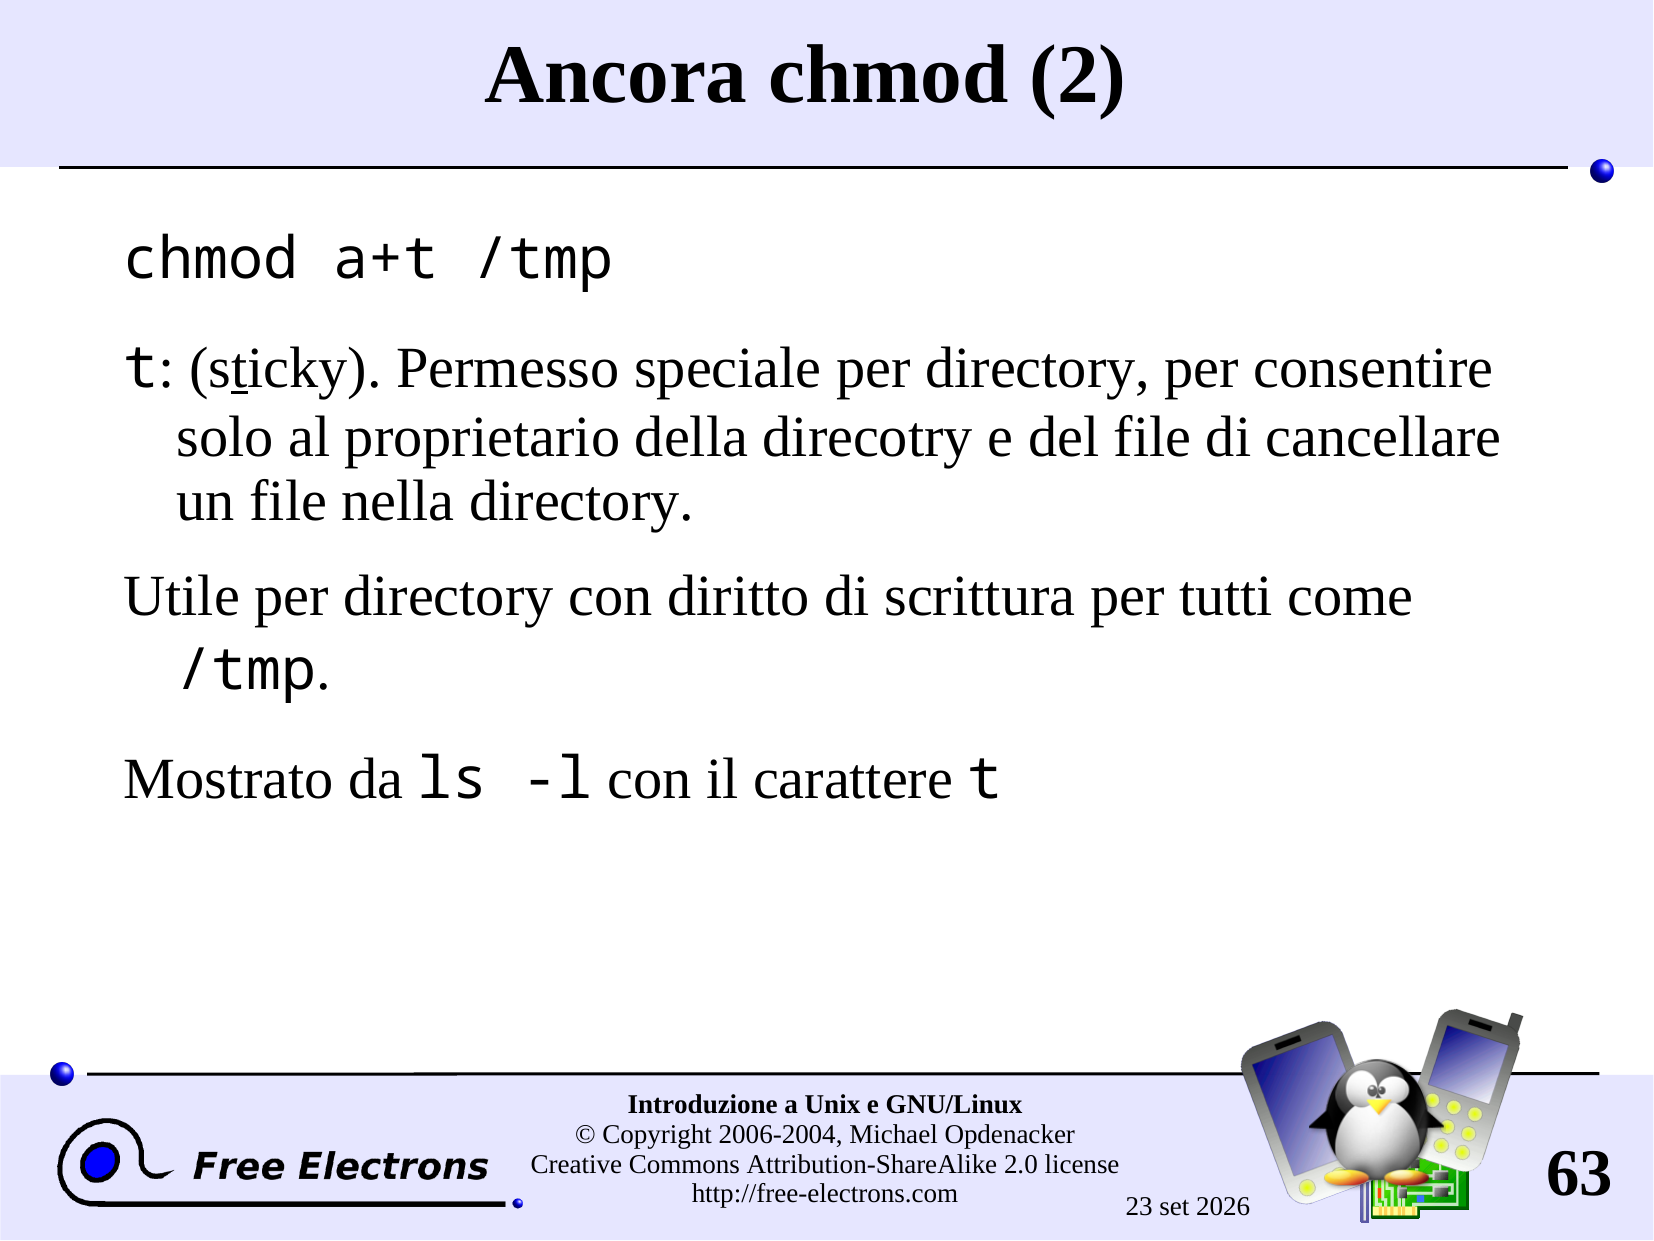

# Ancora chmod (2)
chmod a+t /tmp
t: (sticky). Permesso speciale per directory, per consentire solo al proprietario della direcotry e del file di cancellare un file nella directory.
Utile per directory con diritto di scrittura per tutti come
/tmp.
Mostrato da ls -l con il carattere t